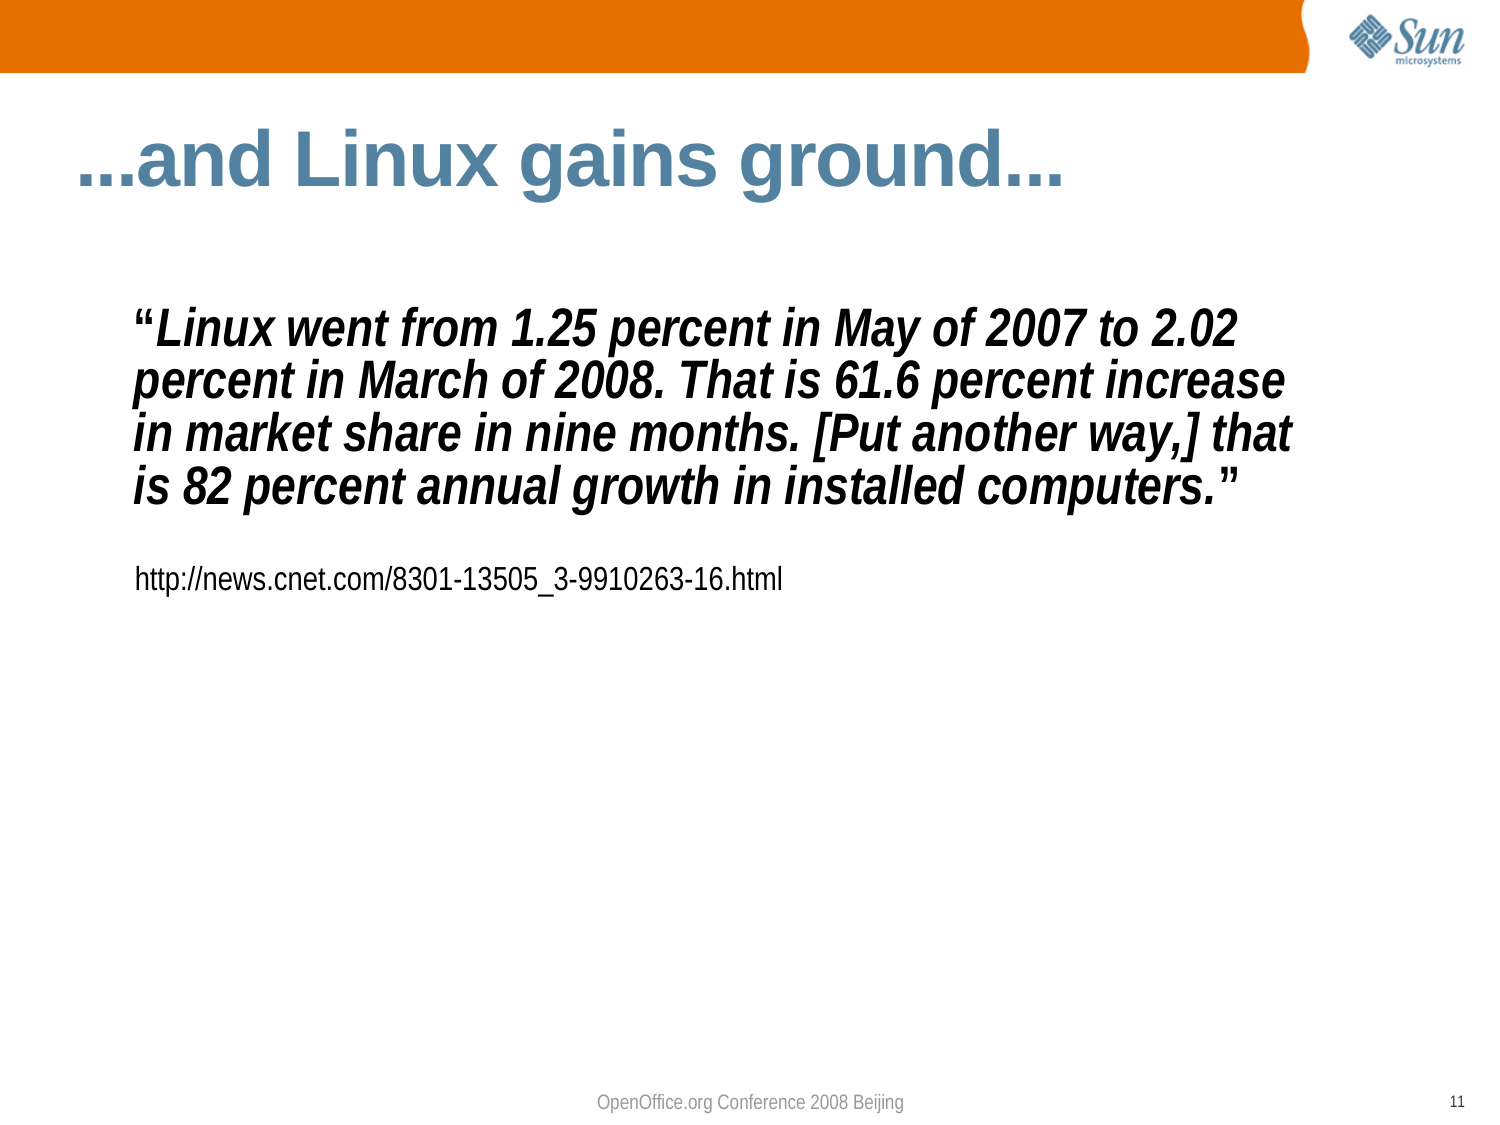

# ...and Linux gains ground...
“Linux went from 1.25 percent in May of 2007 to 2.02 percent in March of 2008. That is 61.6 percent increase in market share in nine months. [Put another way,] that is 82 percent annual growth in installed computers.”
http://news.cnet.com/8301-13505_3-9910263-16.html